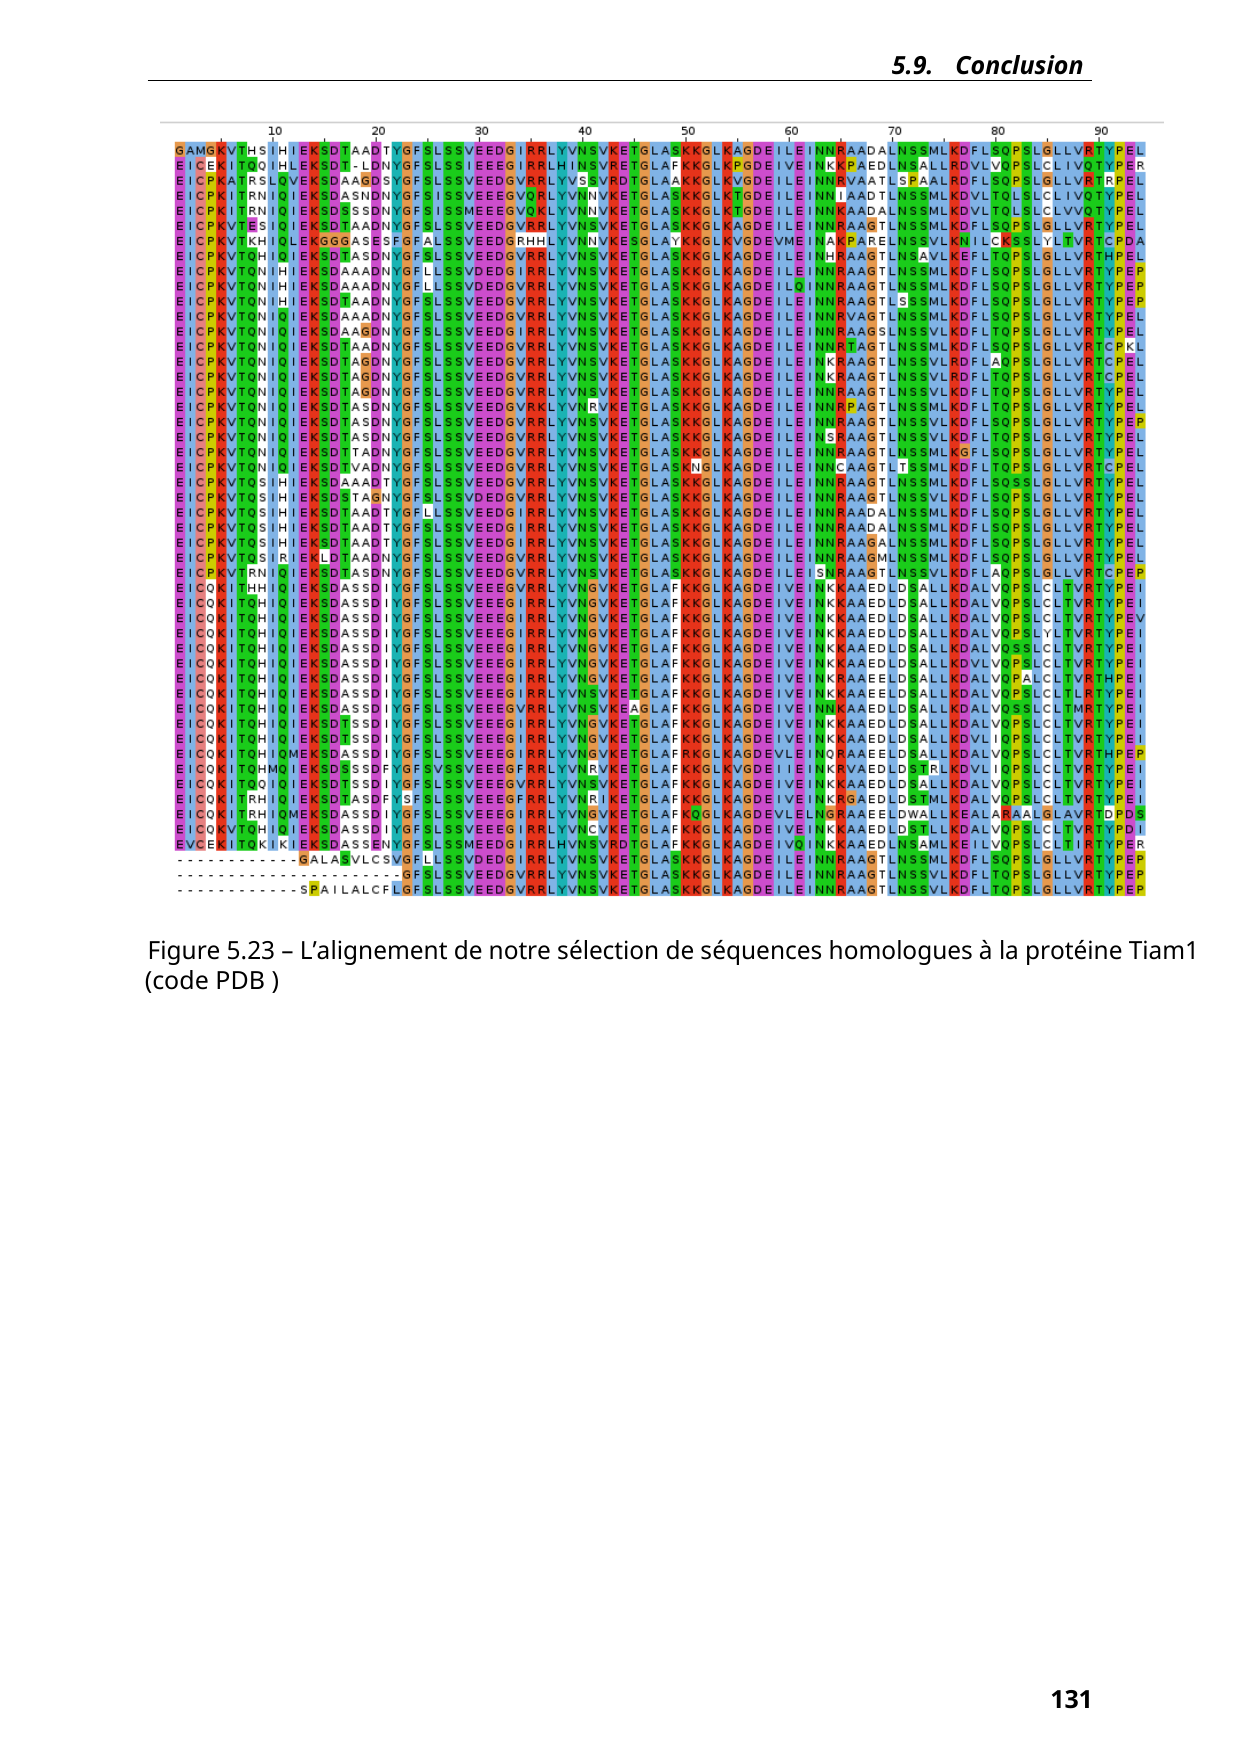

5.9.
Conclusion
Figure 5.23 – L’alignement de notre sélection de séquences homologues à la protéine Tiam1
(code PDB )
131